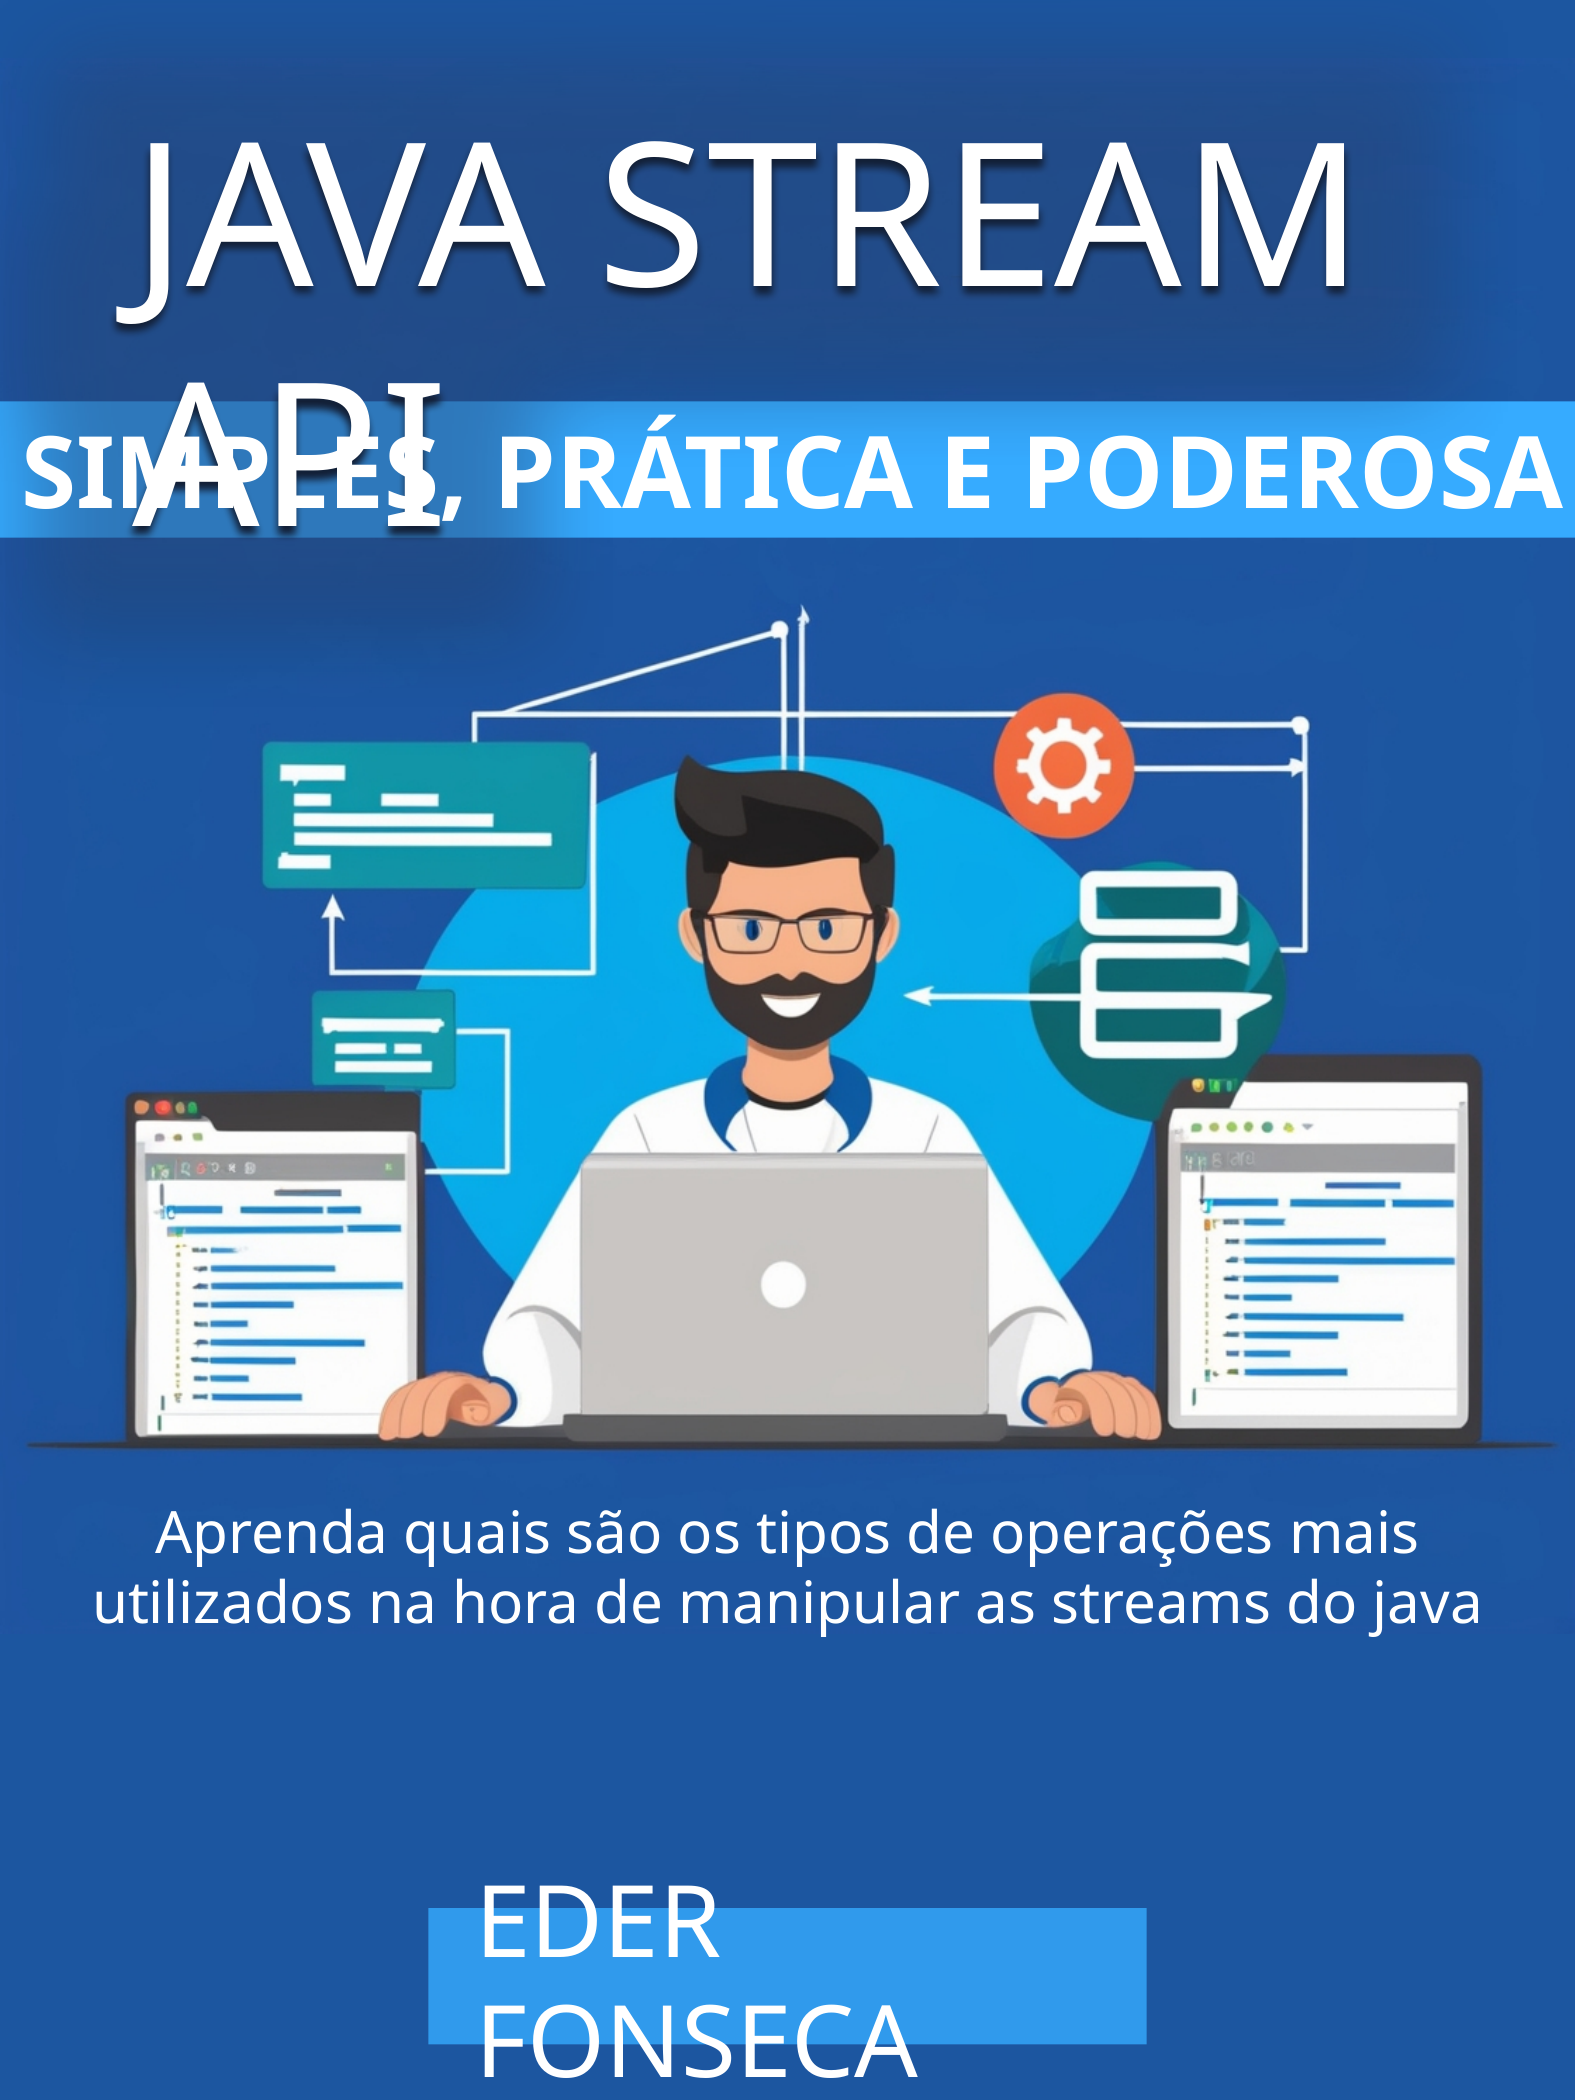

JAVA STREAM API
SIMPLES, PRÁTICA E PODEROSA
Aprenda quais são os tipos de operações mais utilizados na hora de manipular as streams do java
EDER FONSECA